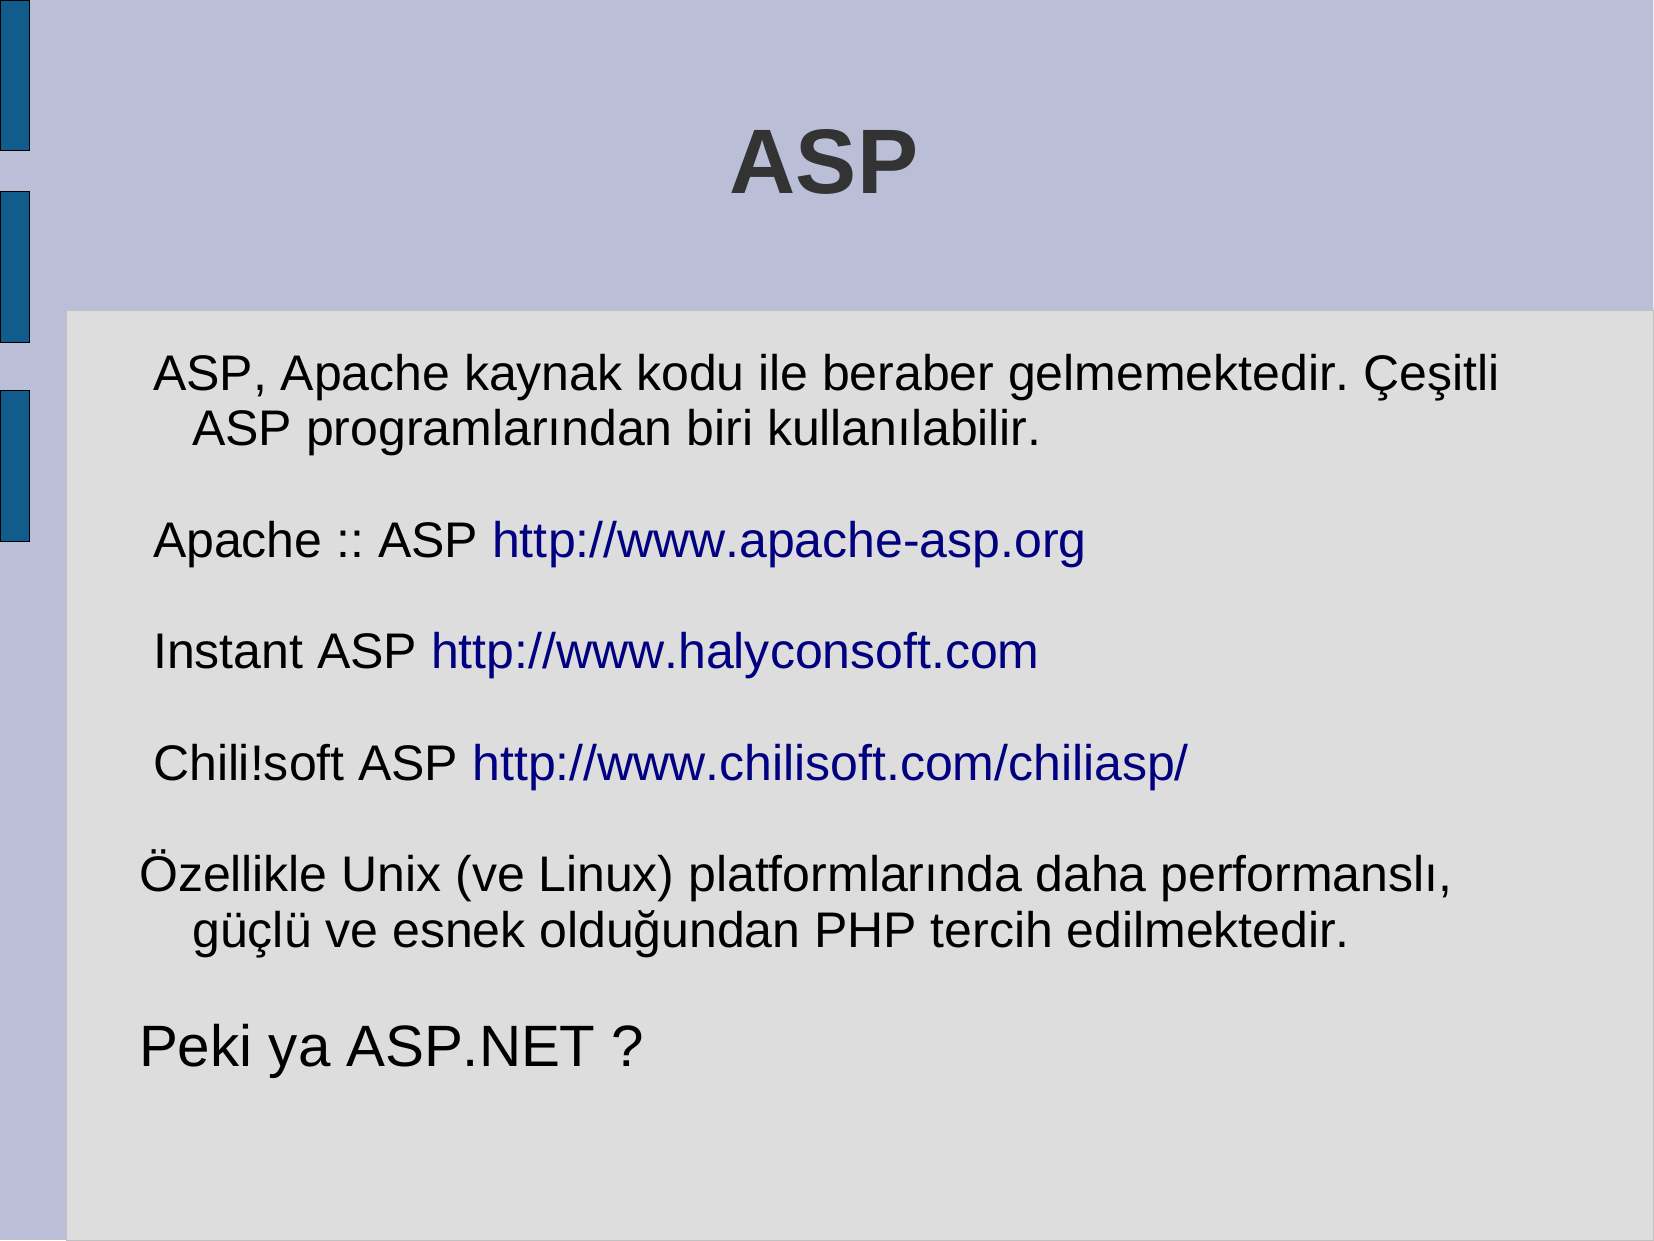

# ASP
 ASP, Apache kaynak kodu ile beraber gelmemektedir. Çeşitli ASP programlarından biri kullanılabilir.
 Apache :: ASP http://www.apache-asp.org
 Instant ASP http://www.halyconsoft.com
 Chili!soft ASP http://www.chilisoft.com/chiliasp/
Özellikle Unix (ve Linux) platformlarında daha performanslı, güçlü ve esnek olduğundan PHP tercih edilmektedir.
Peki ya ASP.NET ?